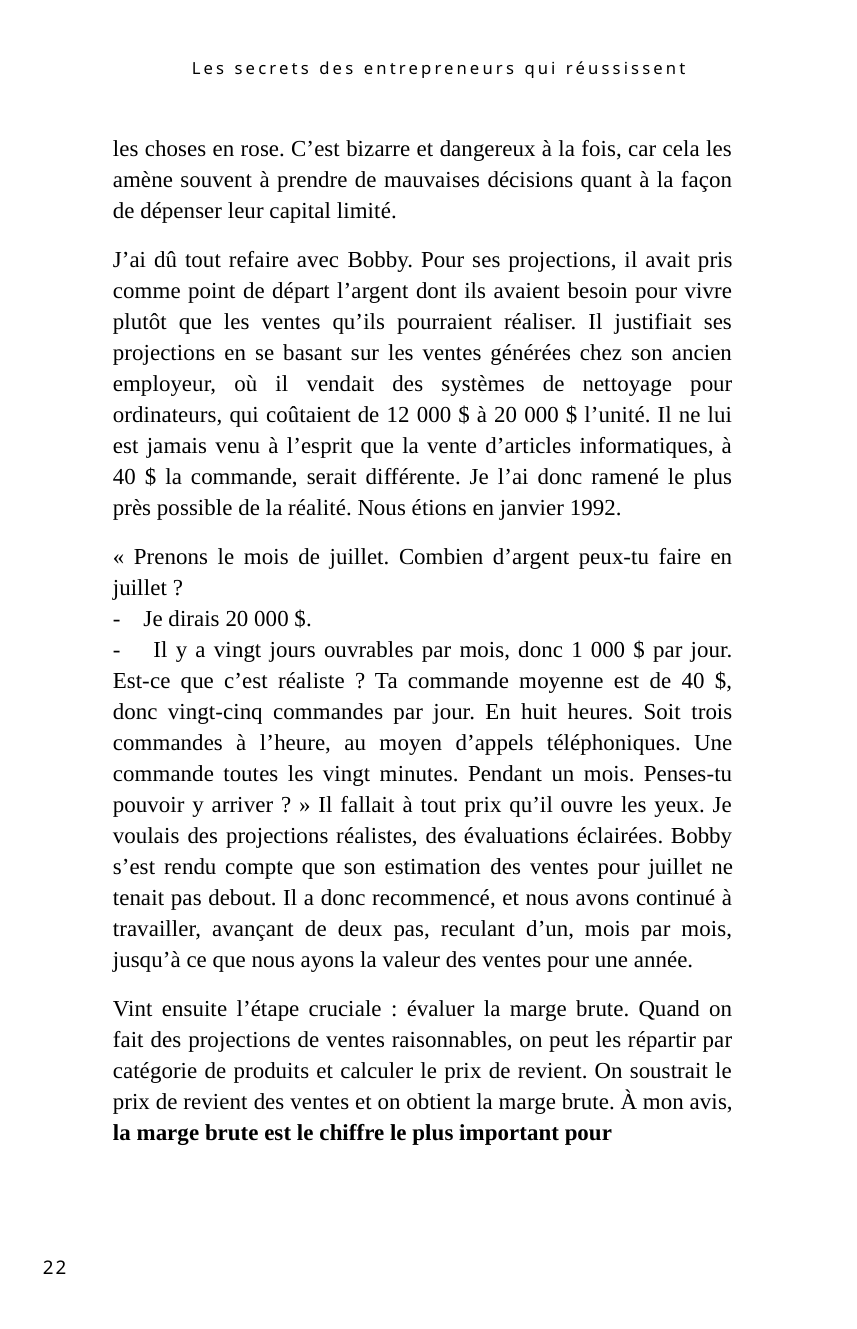

Les secrets des entrepreneurs qui réussissent
les choses en rose. C’est bizarre et dangereux à la fois, car cela les amène souvent à prendre de mauvaises décisions quant à la façon de dépenser leur capital limité.
J’ai dû tout refaire avec Bobby. Pour ses projections, il avait pris comme point de départ l’argent dont ils avaient besoin pour vivre plutôt que les ventes qu’ils pourraient réaliser. Il justifiait ses projections en se basant sur les ventes générées chez son ancien employeur, où il vendait des systèmes de nettoyage pour ordinateurs, qui coûtaient de 12 000 $ à 20 000 $ l’unité. Il ne lui est jamais venu à l’esprit que la vente d’articles informatiques, à 40 $ la commande, serait différente. Je l’ai donc ramené le plus près possible de la réalité. Nous étions en janvier 1992.
« Prenons le mois de juillet. Combien d’argent peux-tu faire en juillet ?
- Je dirais 20 000 $.
- Il y a vingt jours ouvrables par mois, donc 1 000 $ par jour. Est-ce que c’est réaliste ? Ta commande moyenne est de 40 $, donc vingt-cinq commandes par jour. En huit heures. Soit trois commandes à l’heure, au moyen d’appels téléphoniques. Une commande toutes les vingt minutes. Pendant un mois. Penses-tu pouvoir y arriver ? » Il fallait à tout prix qu’il ouvre les yeux. Je voulais des projections réalistes, des évaluations éclairées. Bobby s’est rendu compte que son estimation des ventes pour juillet ne tenait pas debout. Il a donc recommencé, et nous avons continué à travailler, avançant de deux pas, reculant d’un, mois par mois, jusqu’à ce que nous ayons la valeur des ventes pour une année.
Vint ensuite l’étape cruciale : évaluer la marge brute. Quand on fait des projections de ventes raisonnables, on peut les répartir par catégorie de produits et calculer le prix de revient. On soustrait le prix de revient des ventes et on obtient la marge brute. À mon avis, la marge brute est le chiffre le plus important pour
22